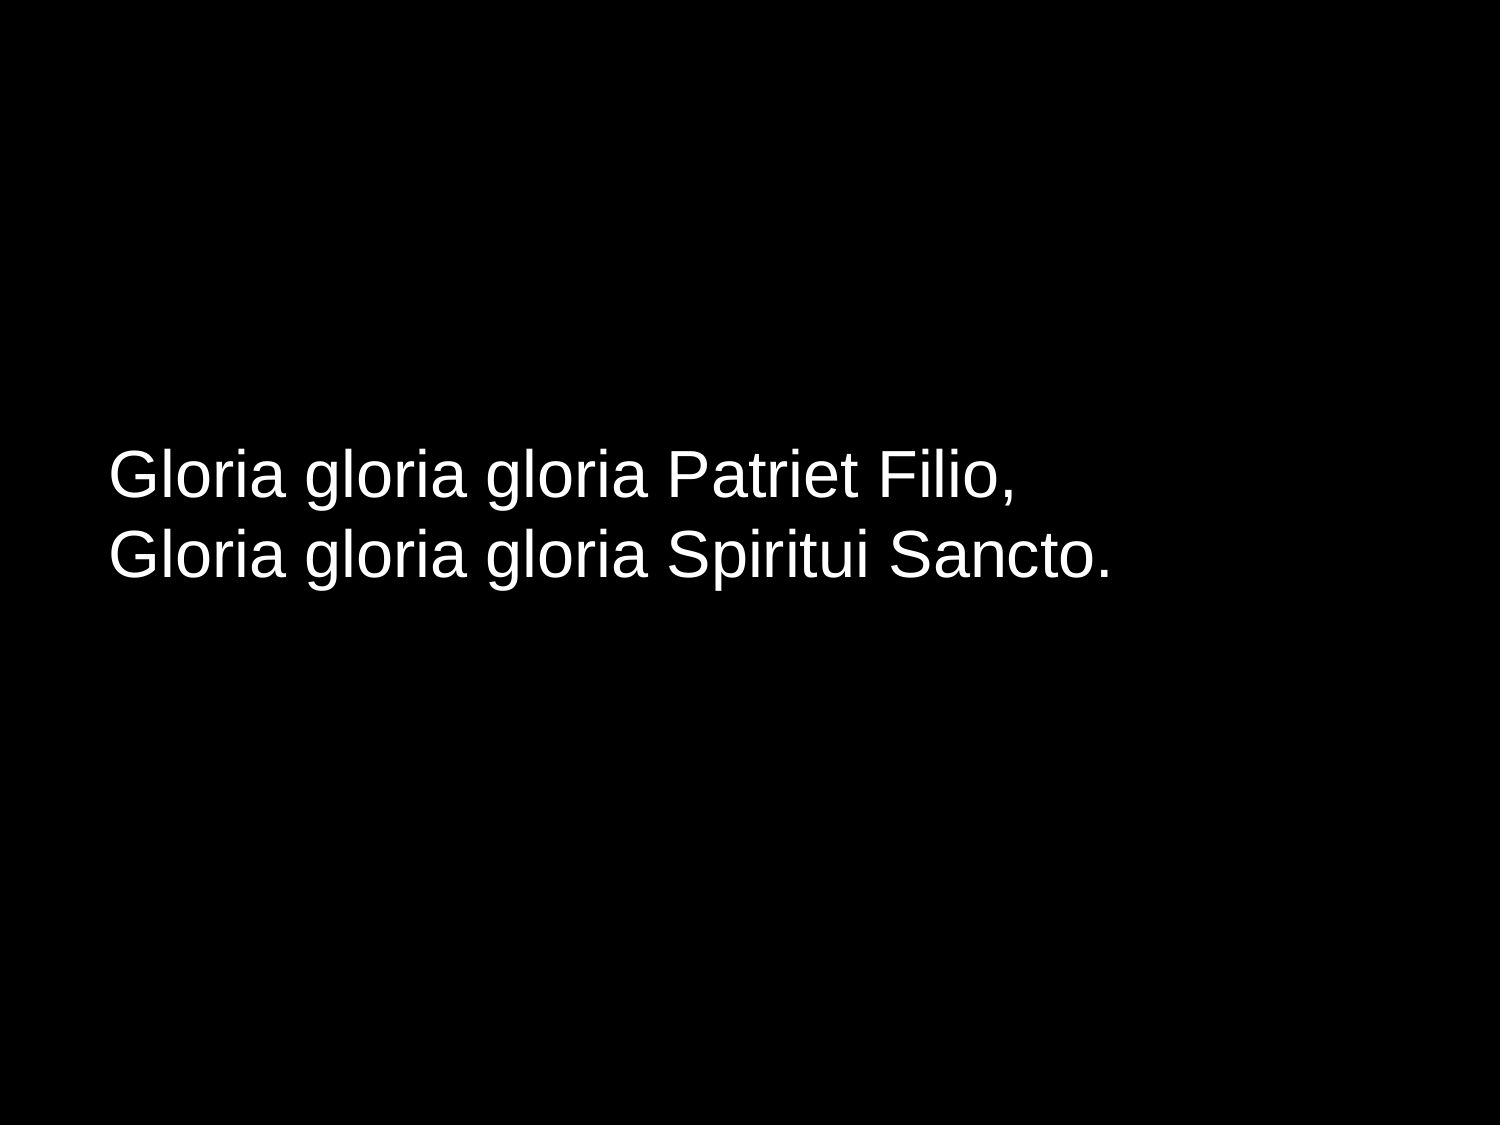

Gloria gloria gloria Patriet Filio,
Gloria gloria gloria Spiritui Sancto.